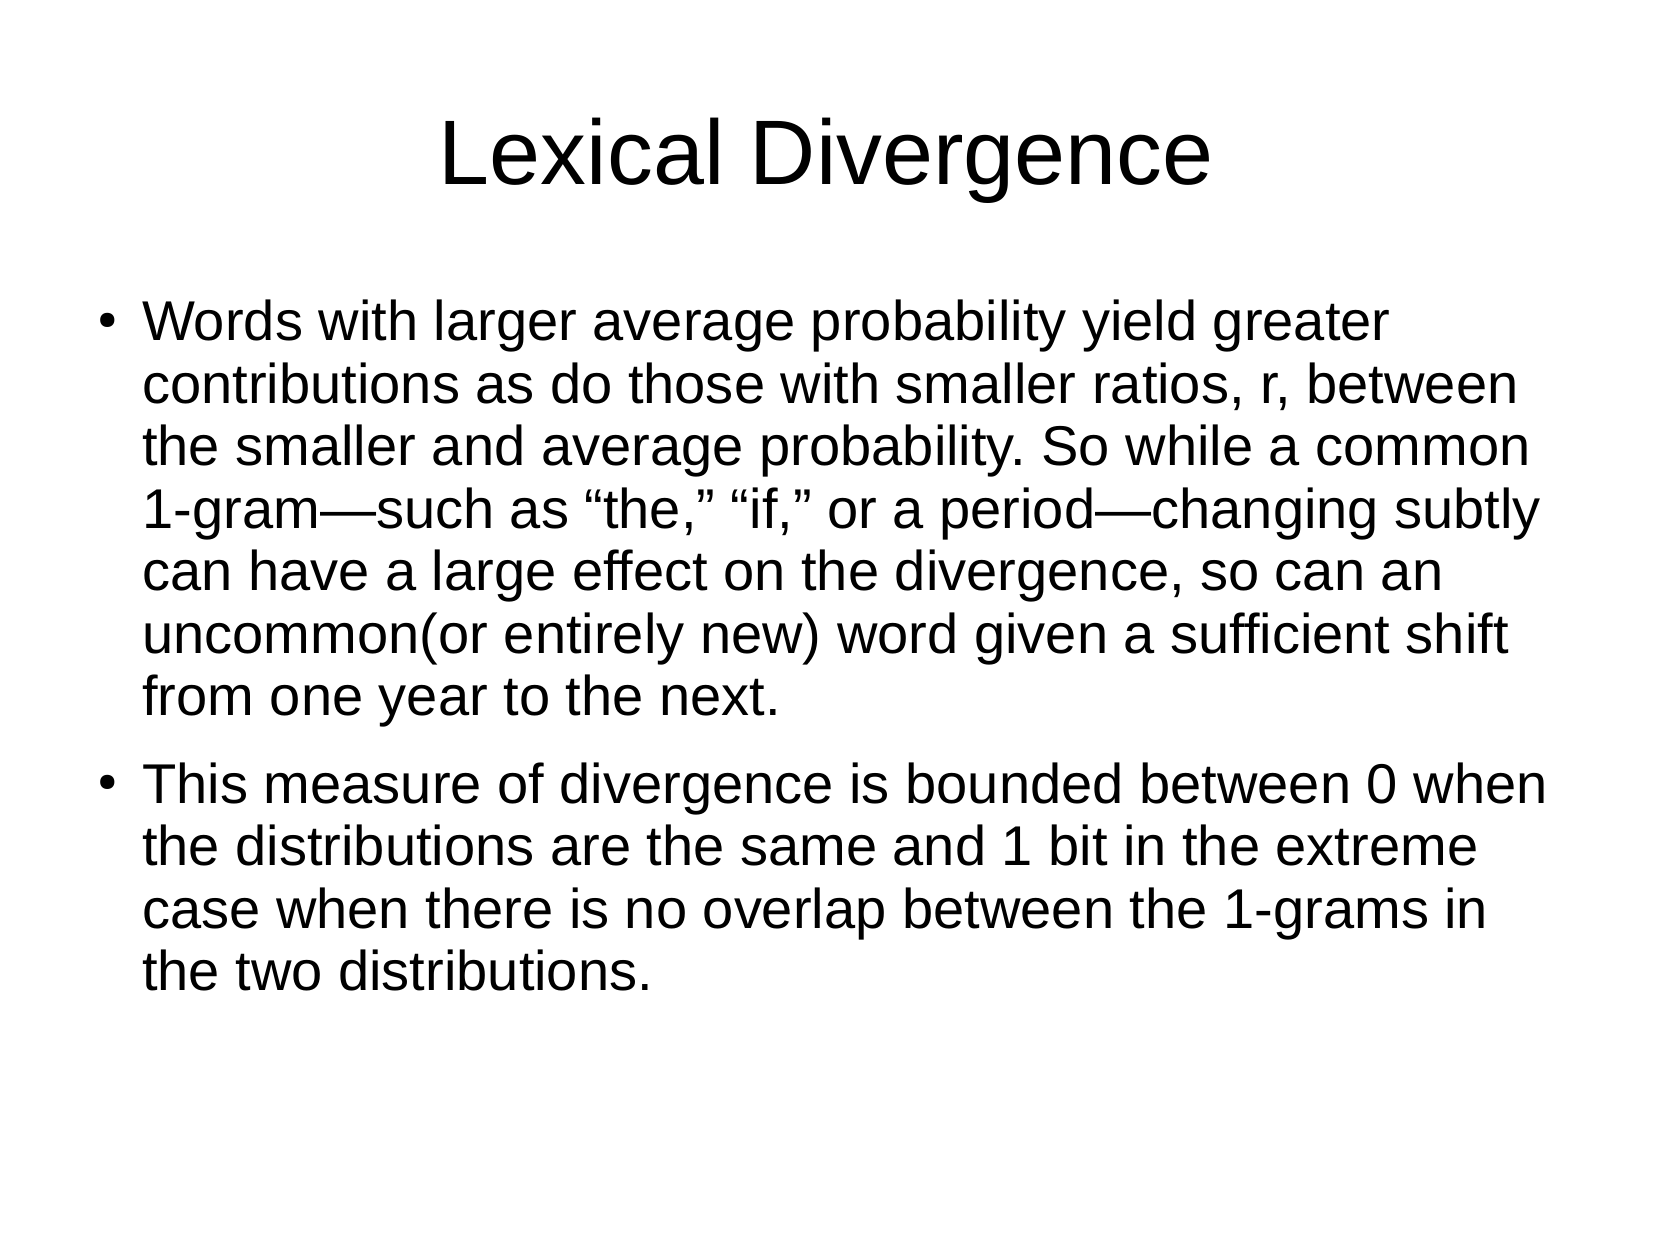

# Lexical Divergence
Words with larger average probability yield greater contributions as do those with smaller ratios, r, between the smaller and average probability. So while a common 1-gram—such as “the,” “if,” or a period—changing subtly can have a large effect on the divergence, so can an uncommon(or entirely new) word given a sufficient shift from one year to the next.
This measure of divergence is bounded between 0 when the distributions are the same and 1 bit in the extreme case when there is no overlap between the 1-grams in the two distributions.